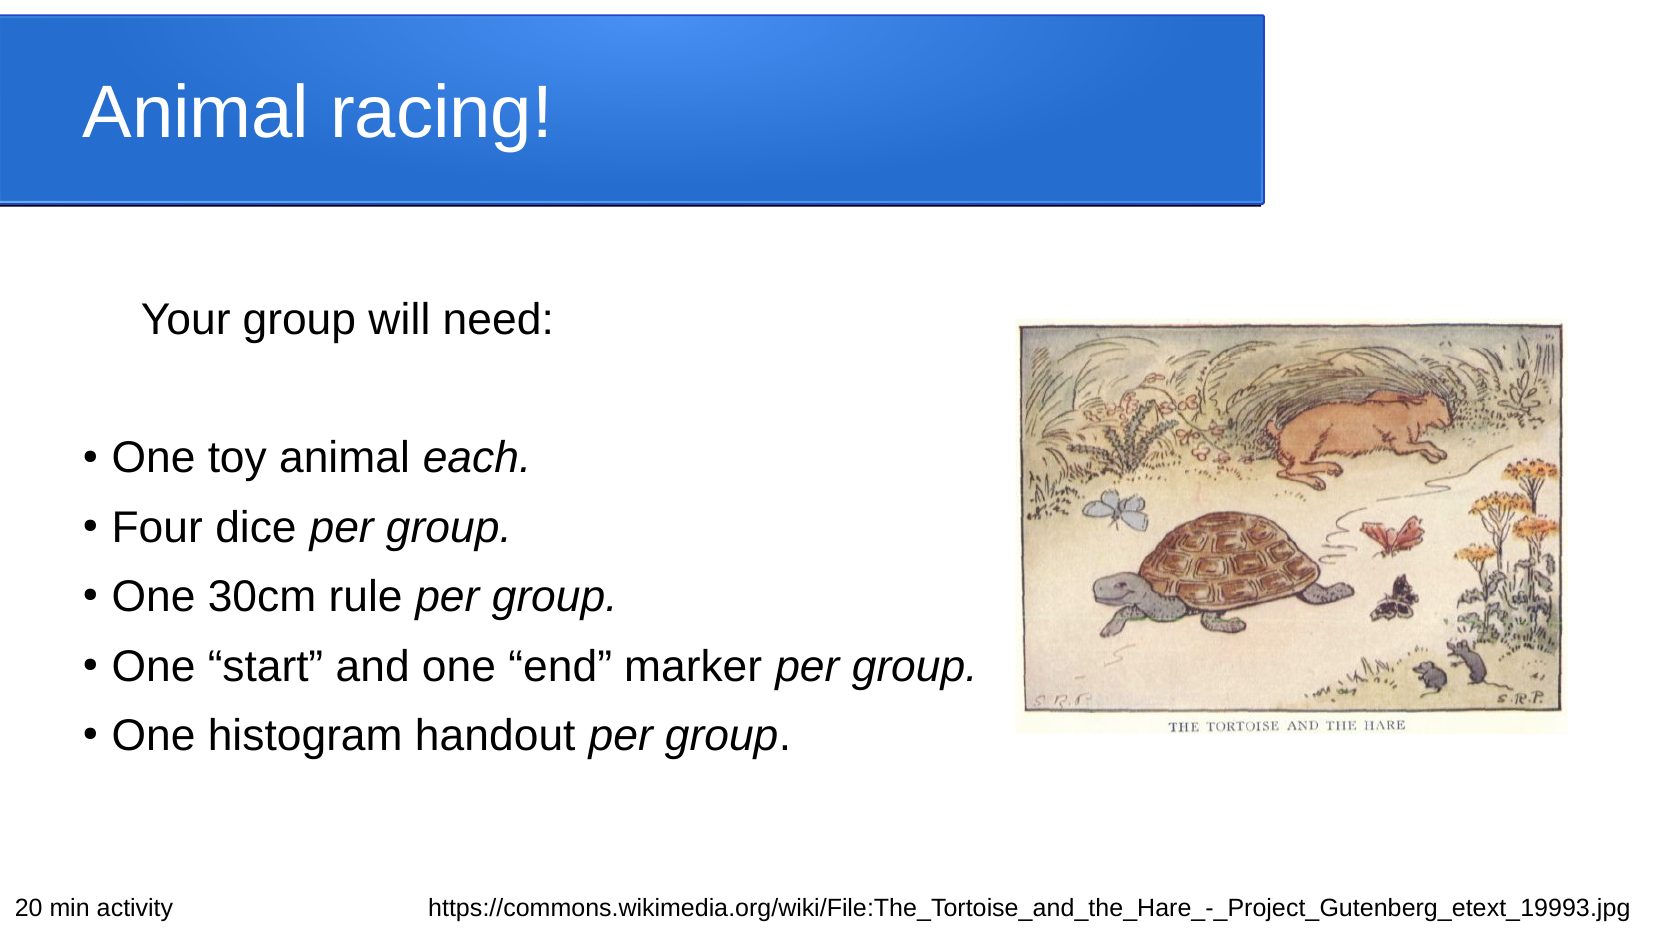

# Animal racing!
Your group will need:
One toy animal each.
Four dice per group.
One 30cm rule per group.
One “start” and one “end” marker per group.
One histogram handout per group.
20 min activity
https://commons.wikimedia.org/wiki/File:The_Tortoise_and_the_Hare_-_Project_Gutenberg_etext_19993.jpg